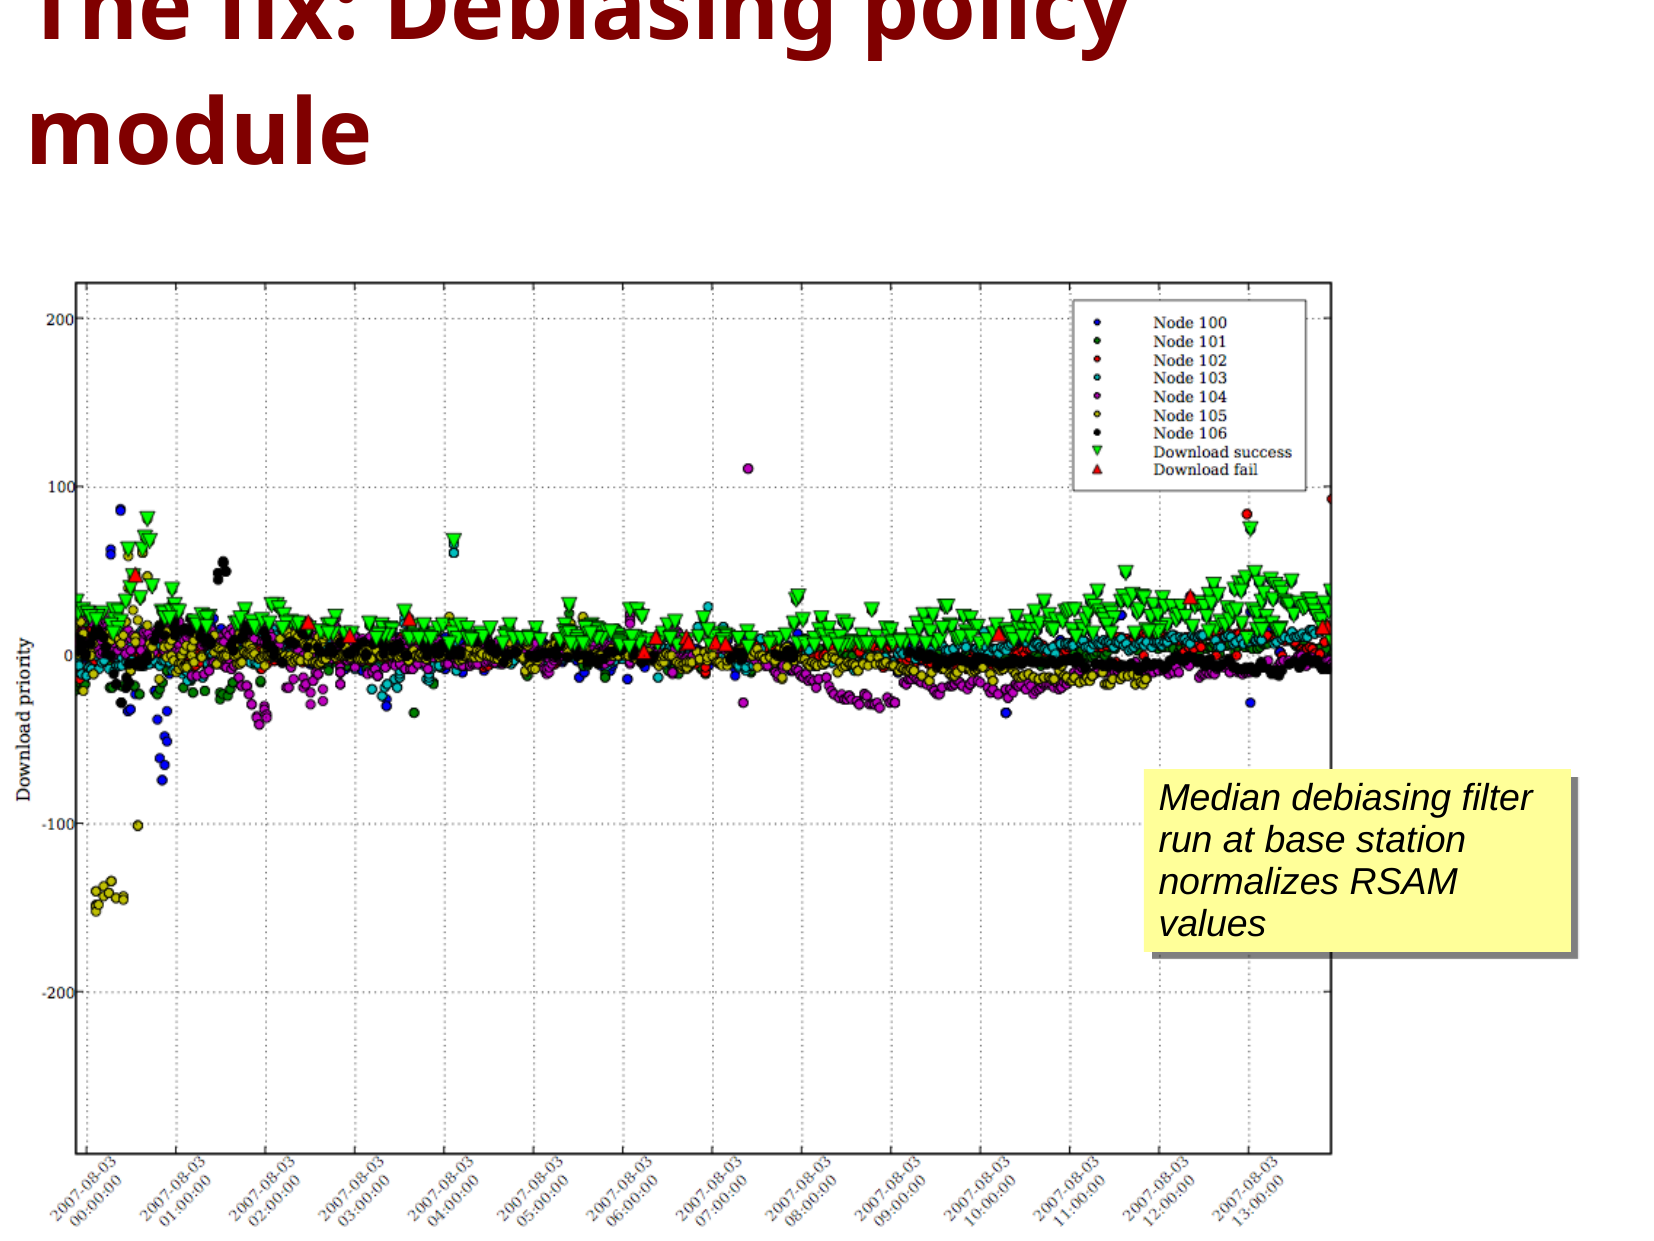

# The fix: Debiasing policy module
Median debiasing filter run at base station normalizes RSAM values